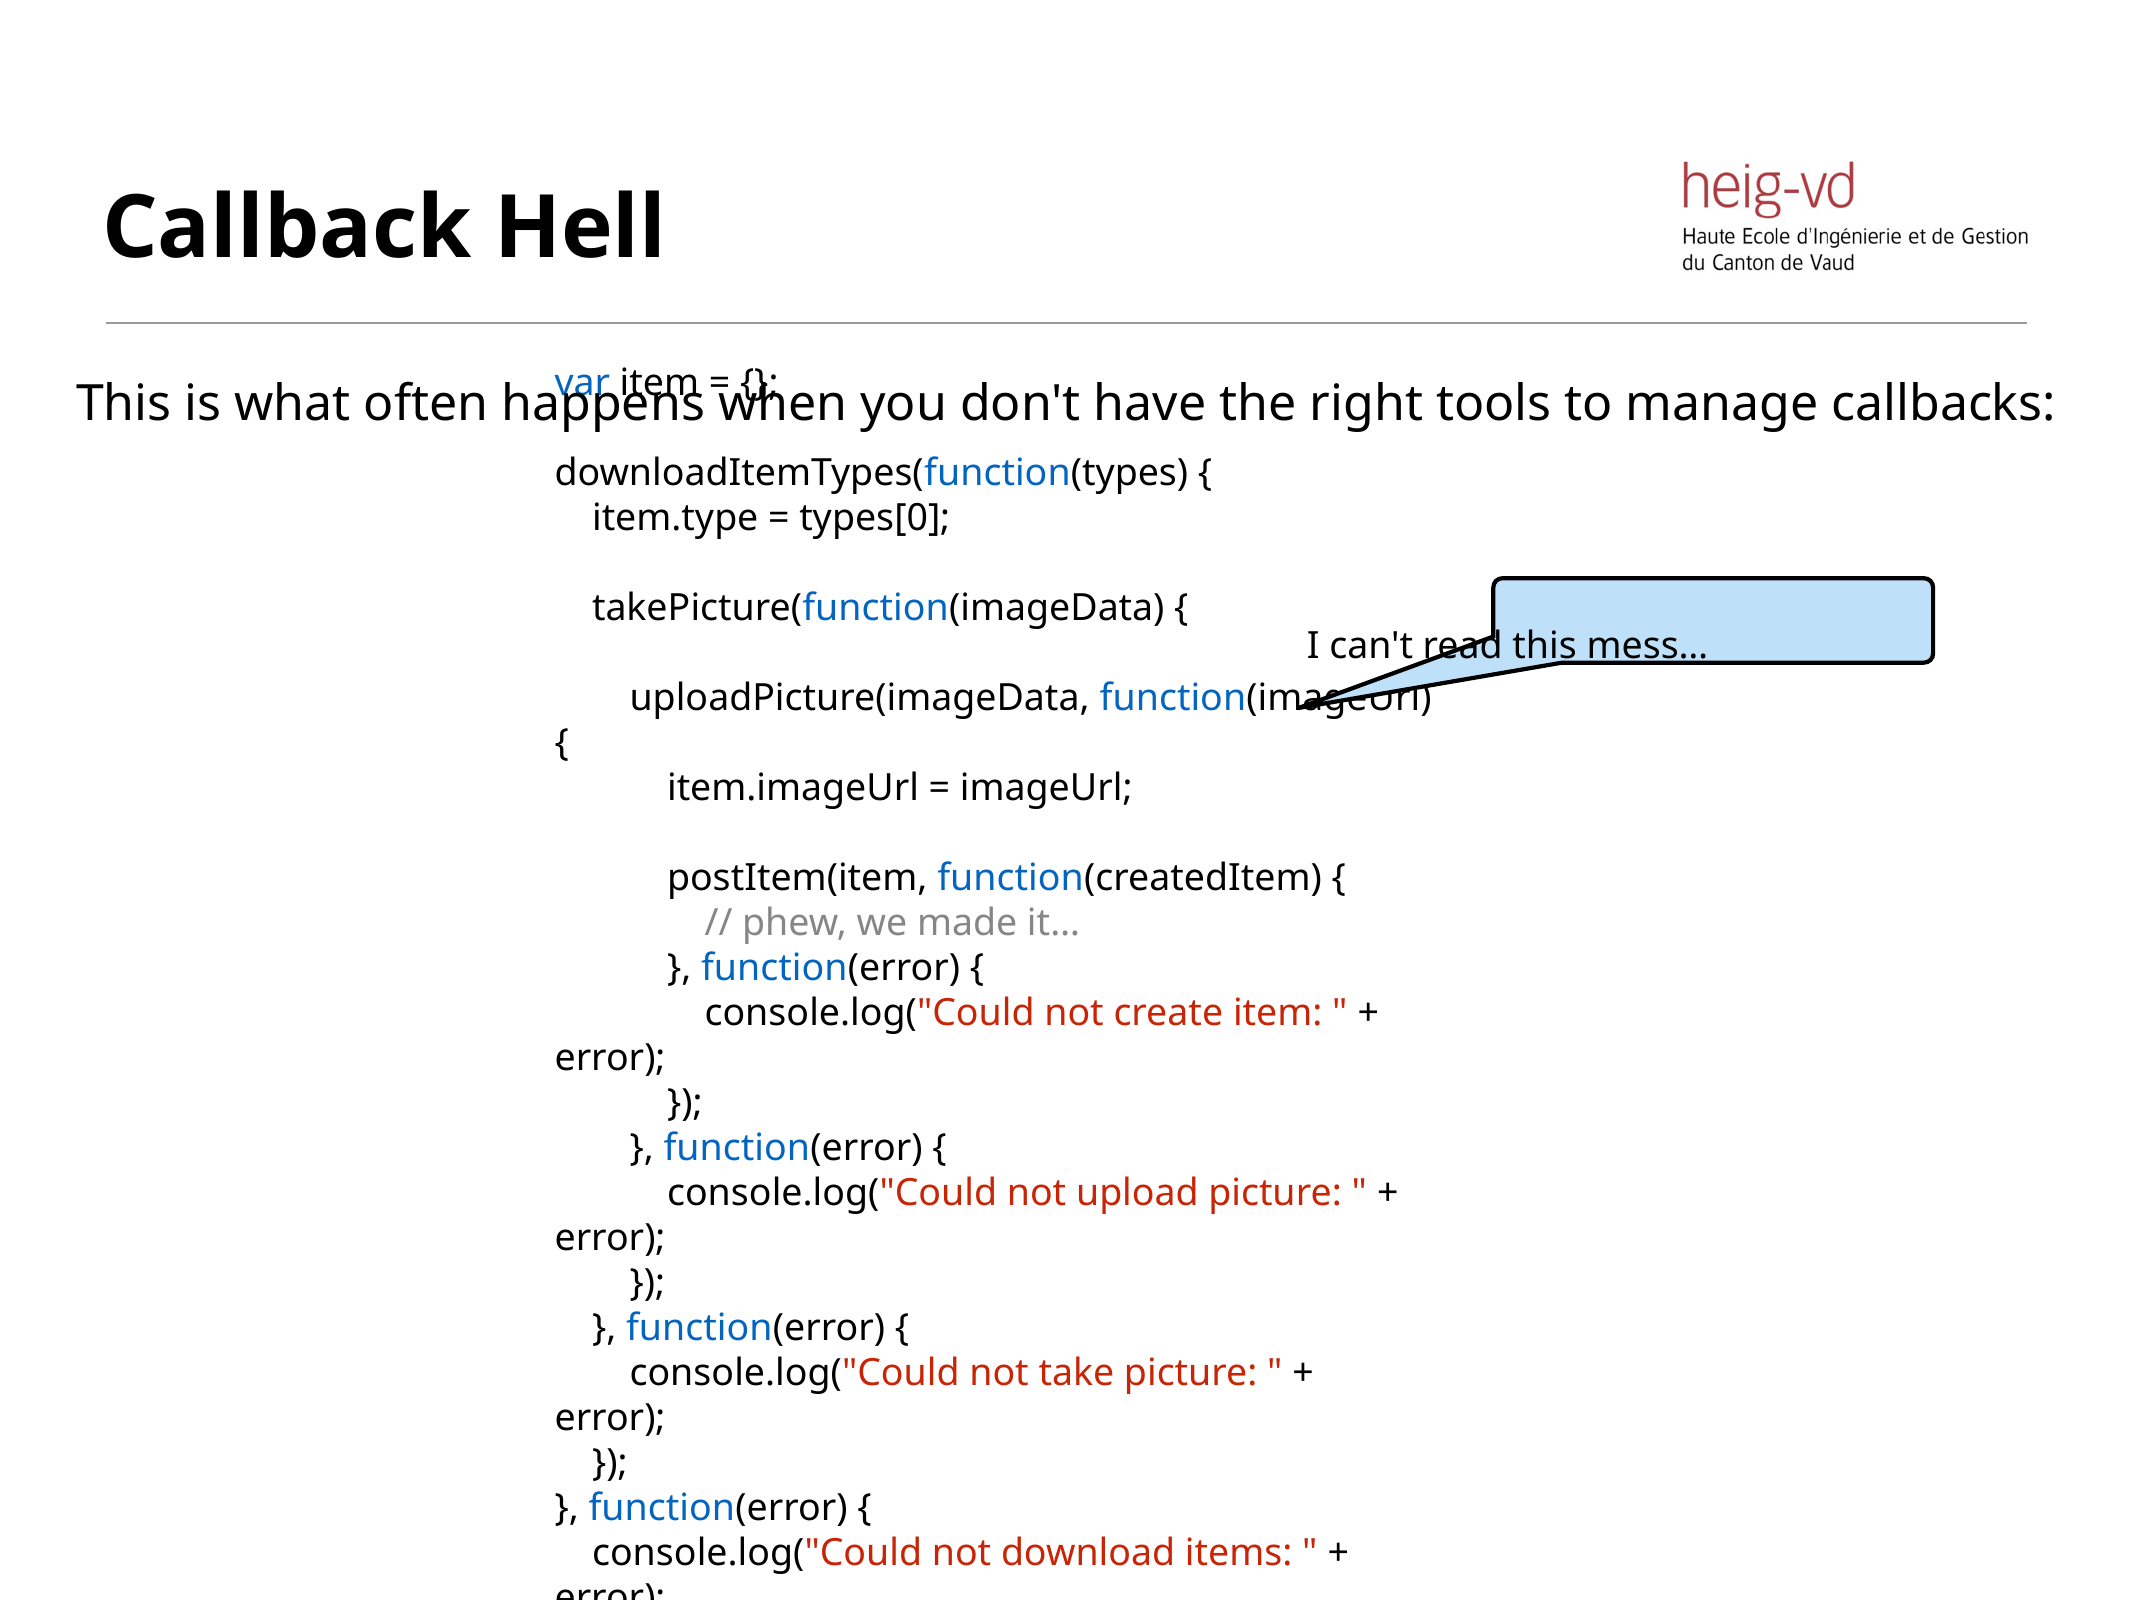

# Callback Hell
This is what often happens when you don't have the right tools to manage callbacks:
var item = {};
downloadItemTypes(function(types) {
item.type = types[0];
takePicture(function(imageData) {
uploadPicture(imageData, function(imageUrl) {
item.imageUrl = imageUrl;
postItem(item, function(createdItem) {
// phew, we made it…
}, function(error) {
console.log("Could not create item: " + error);
});
}, function(error) {
console.log("Could not upload picture: " + error);
});
}, function(error) {
console.log("Could not take picture: " + error);
});
}, function(error) {
console.log("Could not download items: " + error);
});
I can't read this mess…